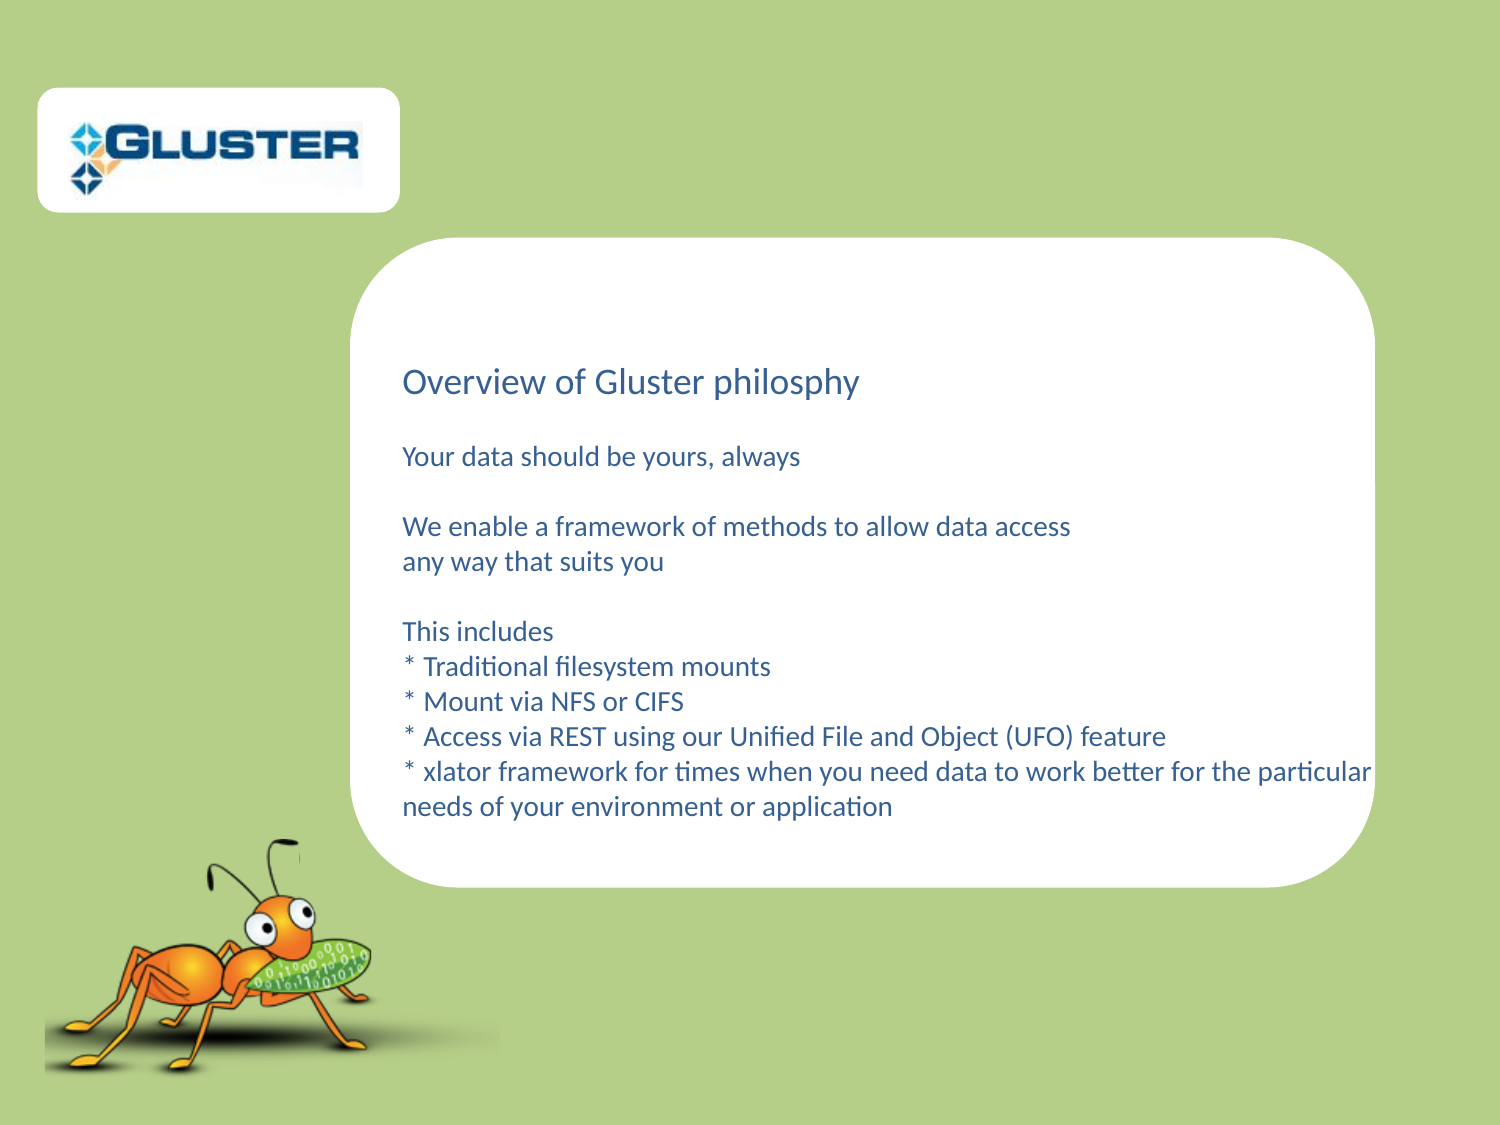

#
Overview of Gluster philosphy
Your data should be yours, always
We enable a framework of methods to allow data access
any way that suits you
This includes
* Traditional filesystem mounts
* Mount via NFS or CIFS
* Access via REST using our Unified File and Object (UFO) feature
* xlator framework for times when you need data to work better for the particular needs of your environment or application